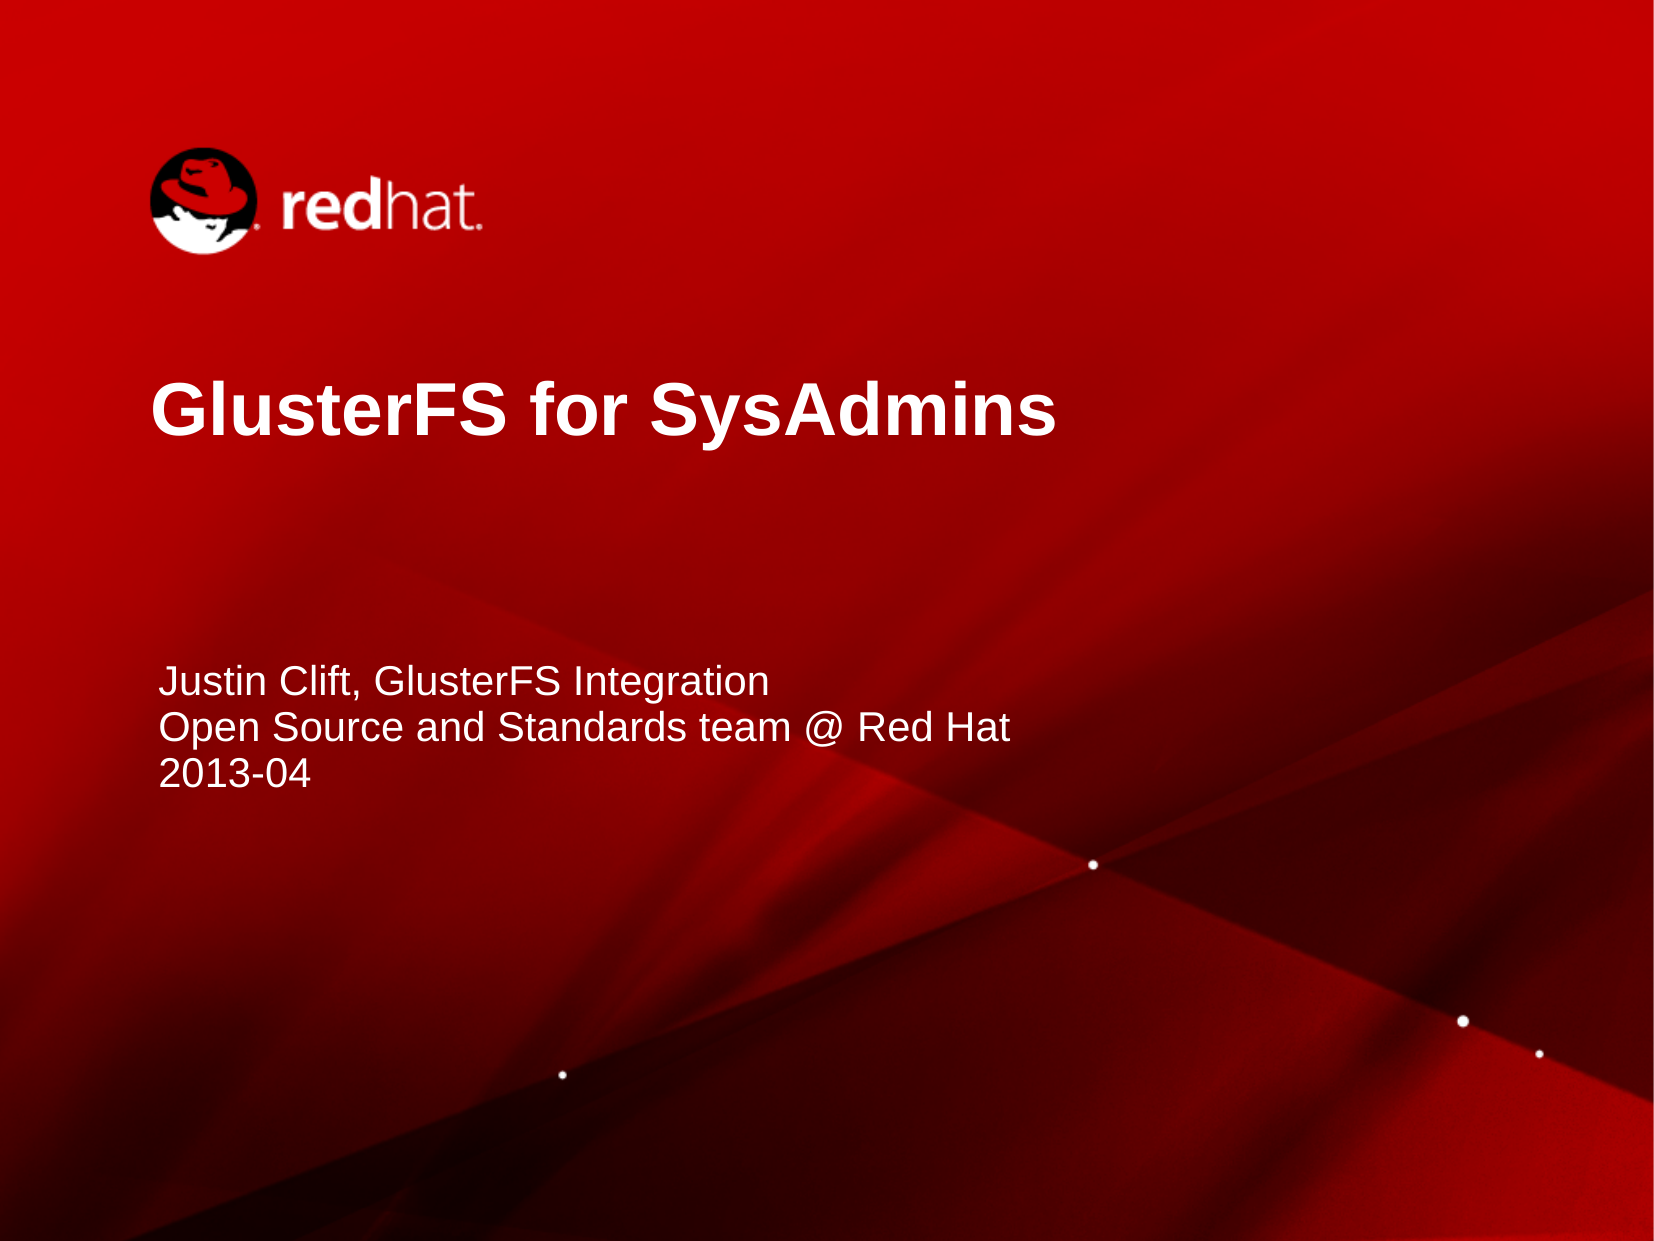

GlusterFS for SysAdmins
Justin Clift, GlusterFS Integration
Open Source and Standards team @ Red Hat
2013-04